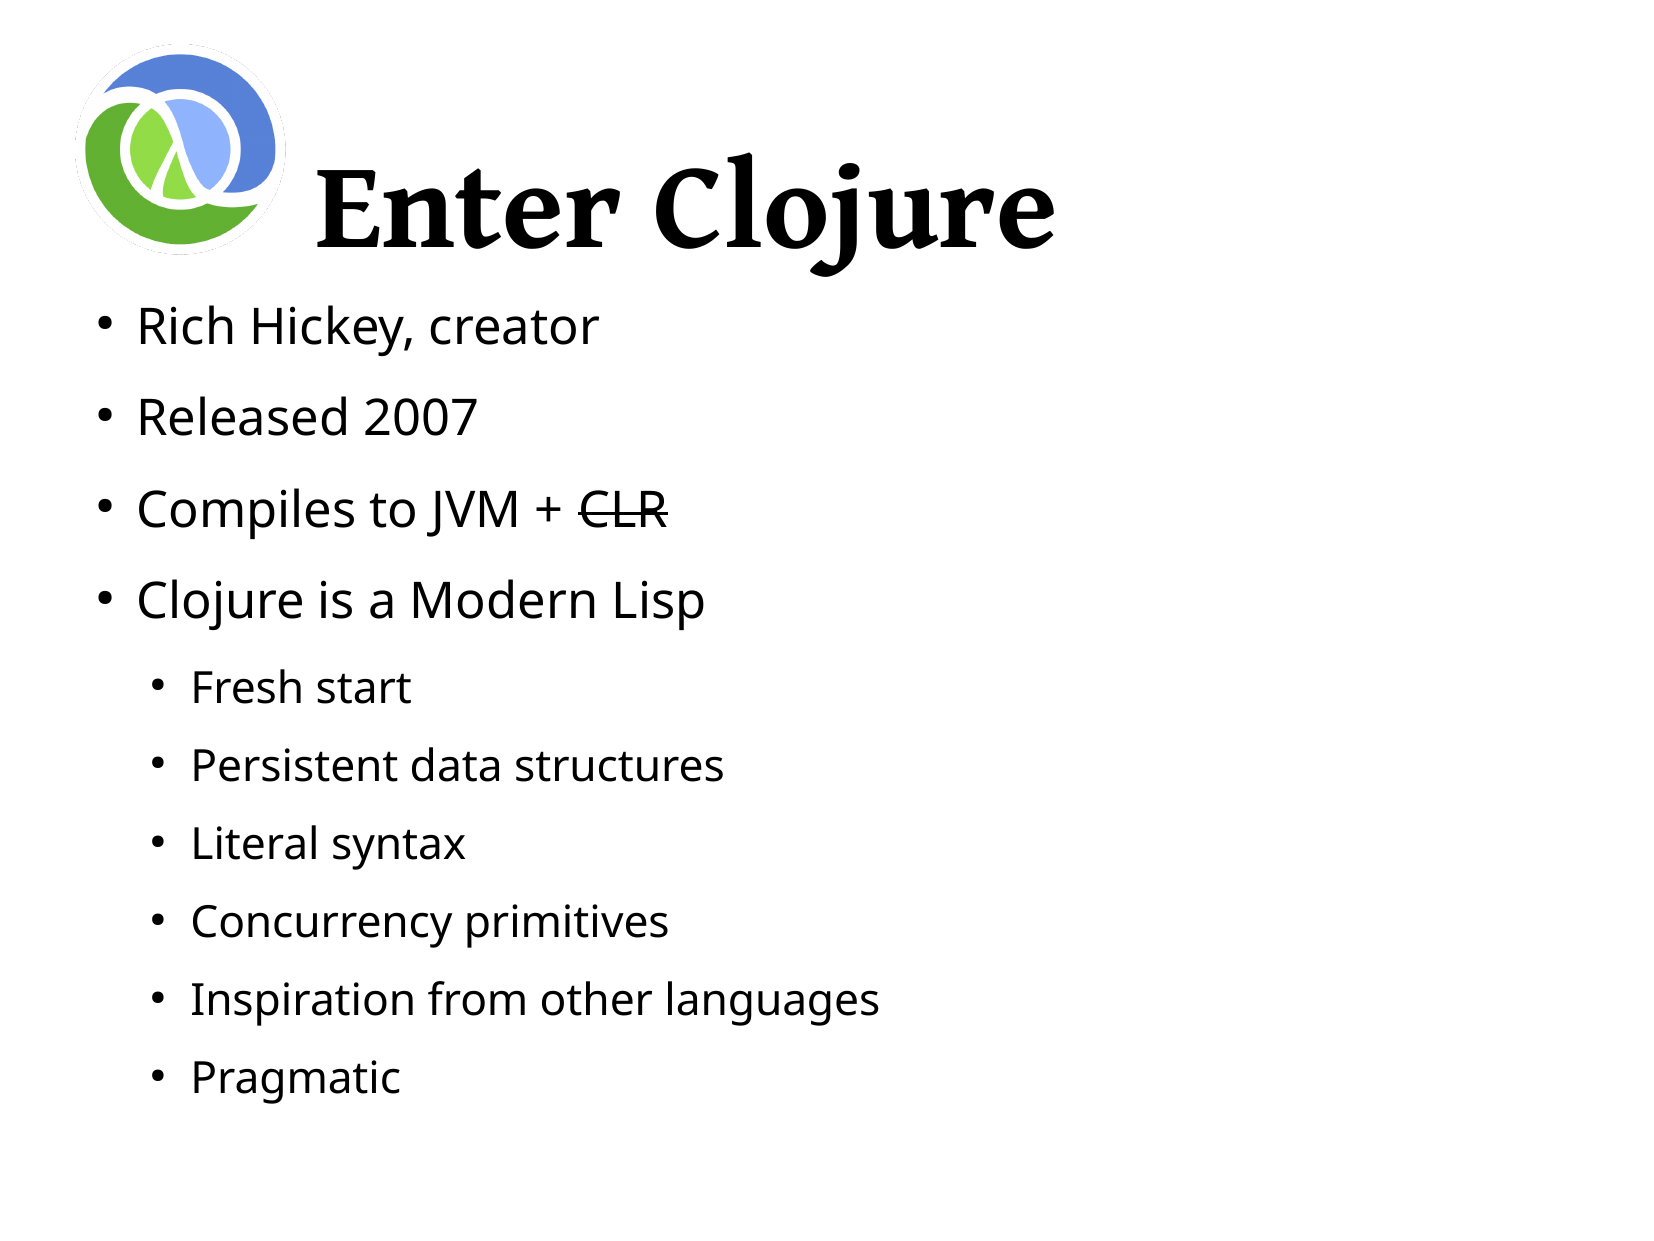

# Enter Clojure
Rich Hickey, creator
Released 2007
Compiles to JVM + CLR
Clojure is a Modern Lisp
Fresh start
Persistent data structures
Literal syntax
Concurrency primitives
Inspiration from other languages
Pragmatic